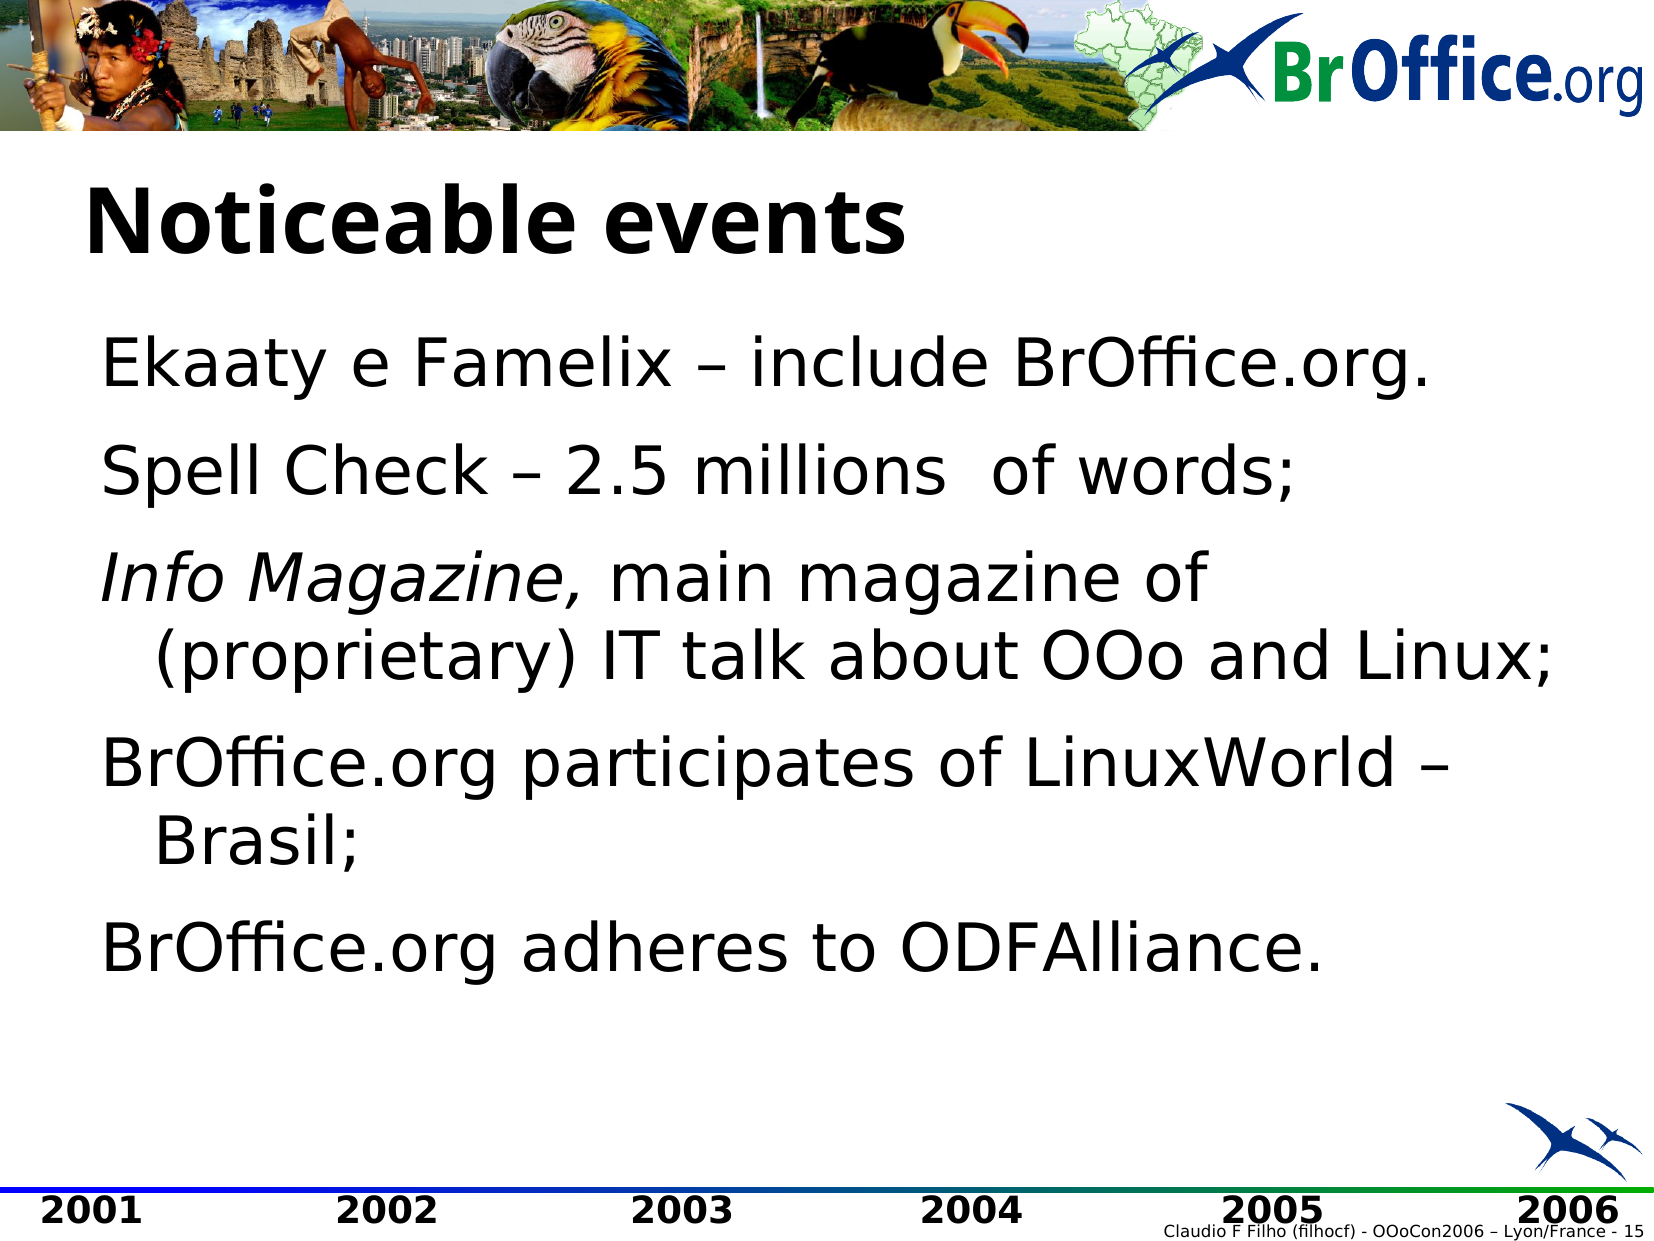

# Noticeable events
Ekaaty e Famelix – include BrOffice.org.
Spell Check – 2.5 millions of words;
Info Magazine, main magazine of (proprietary) IT talk about OOo and Linux;
BrOffice.org participates of LinuxWorld – Brasil;
BrOffice.org adheres to ODFAlliance.
2001
2002
2003
2004
2005
2006